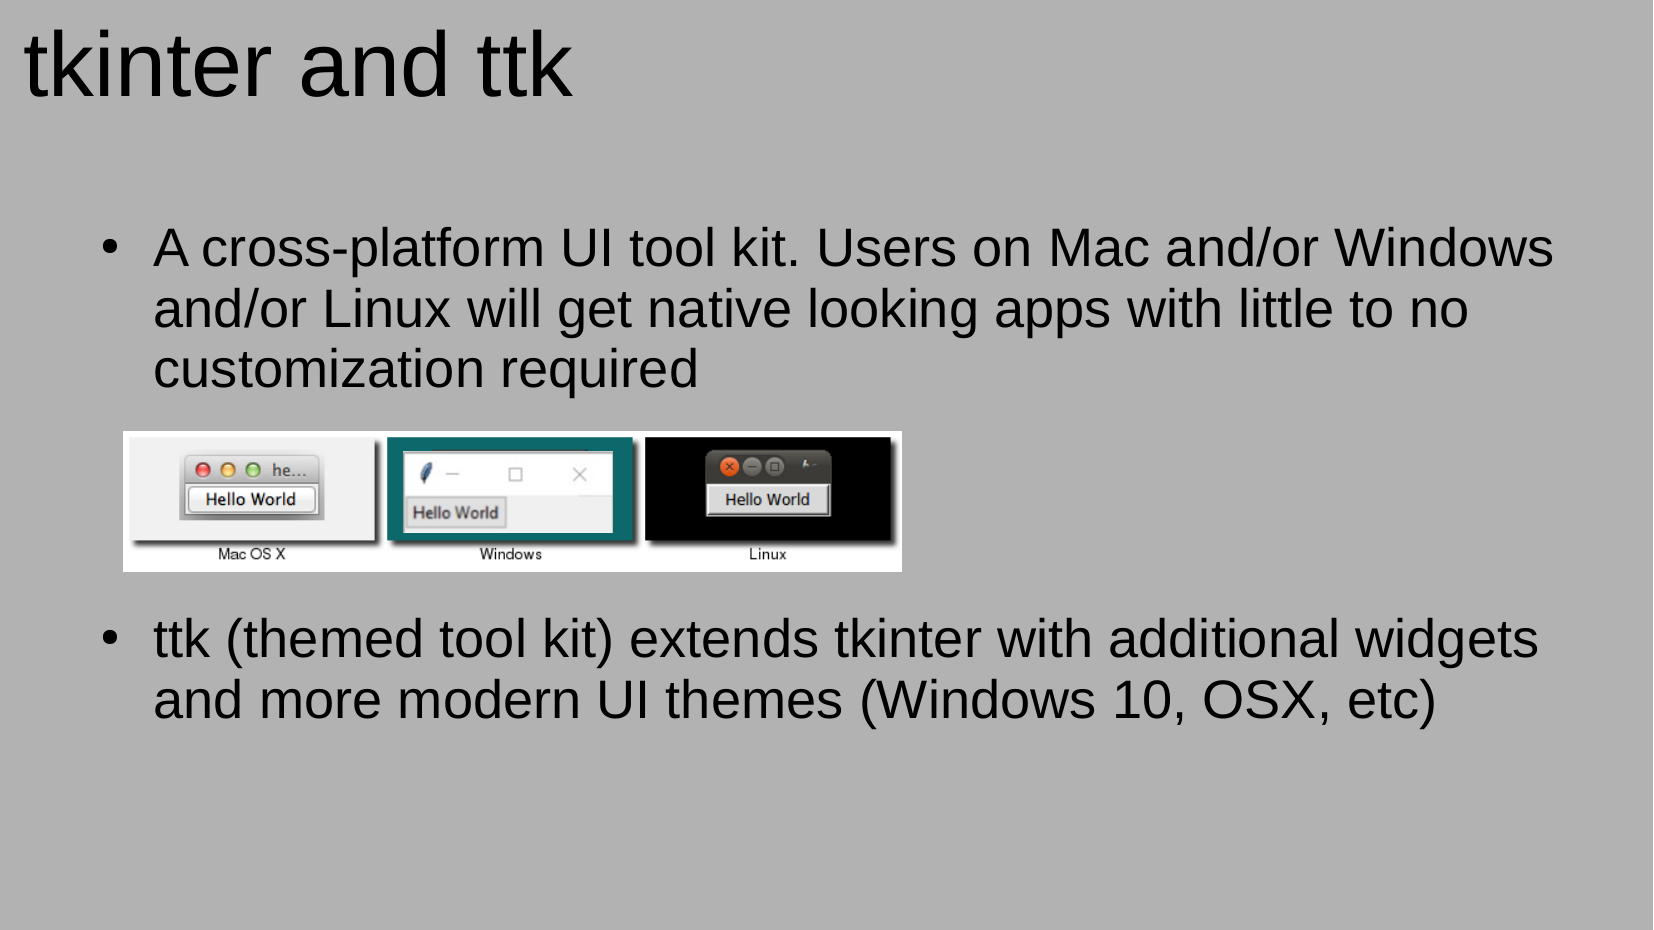

# tkinter and ttk
A cross-platform UI tool kit. Users on Mac and/or Windows and/or Linux will get native looking apps with little to no customization required
ttk (themed tool kit) extends tkinter with additional widgets and more modern UI themes (Windows 10, OSX, etc)